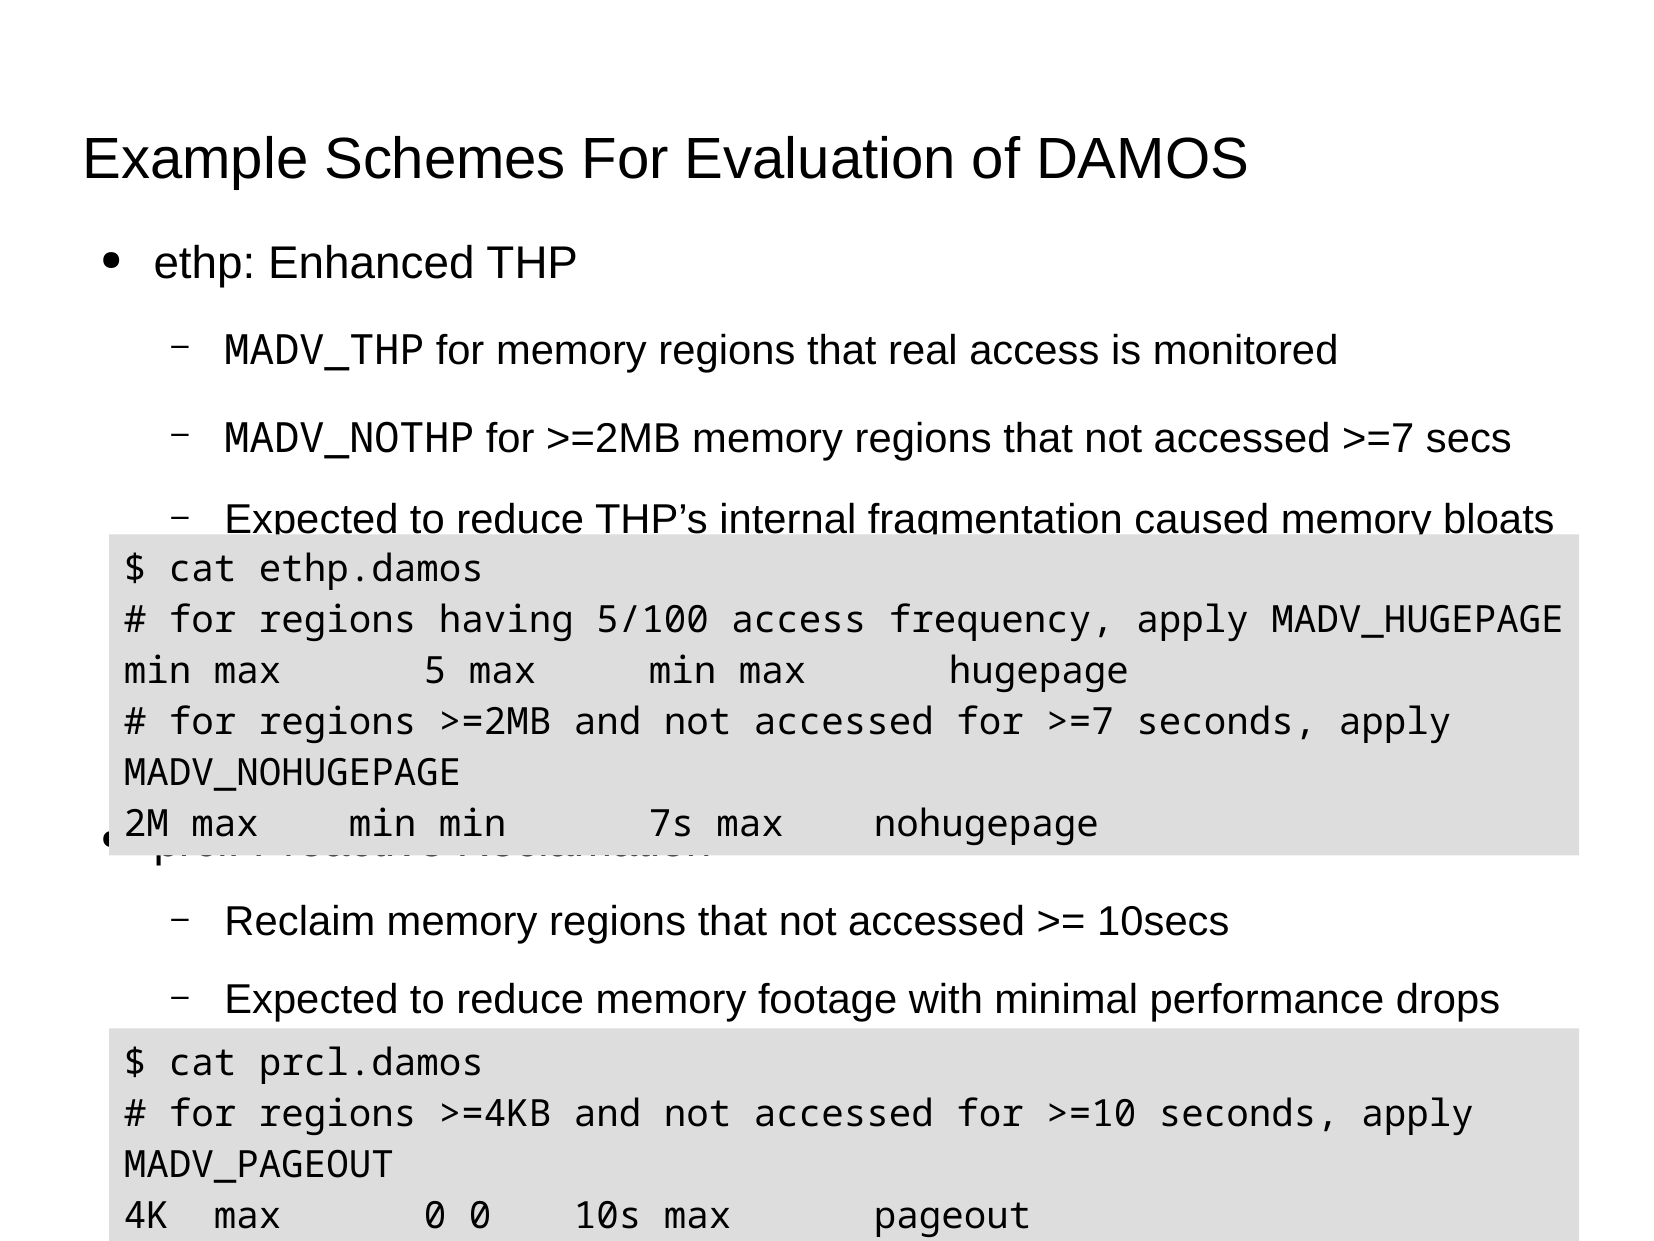

# Example Schemes For Evaluation of DAMOS
ethp: Enhanced THP
MADV_THP for memory regions that real access is monitored
MADV_NOTHP for >=2MB memory regions that not accessed >=7 secs
Expected to reduce THP’s internal fragmentation caused memory bloats
prcl: Proactive Reclamation
Reclaim memory regions that not accessed >= 10secs
Expected to reduce memory footage with minimal performance drops
$ cat ethp.damos
# for regions having 5/100 access frequency, apply MADV_HUGEPAGE
min max		5 max		min max		hugepage
# for regions >=2MB and not accessed for >=7 seconds, apply MADV_NOHUGEPAGE
2M max		min min		7s max		nohugepage
$ cat prcl.damos
# for regions >=4KB and not accessed for >=10 seconds, apply MADV_PAGEOUT
4K max		0 0		10s max		pageout